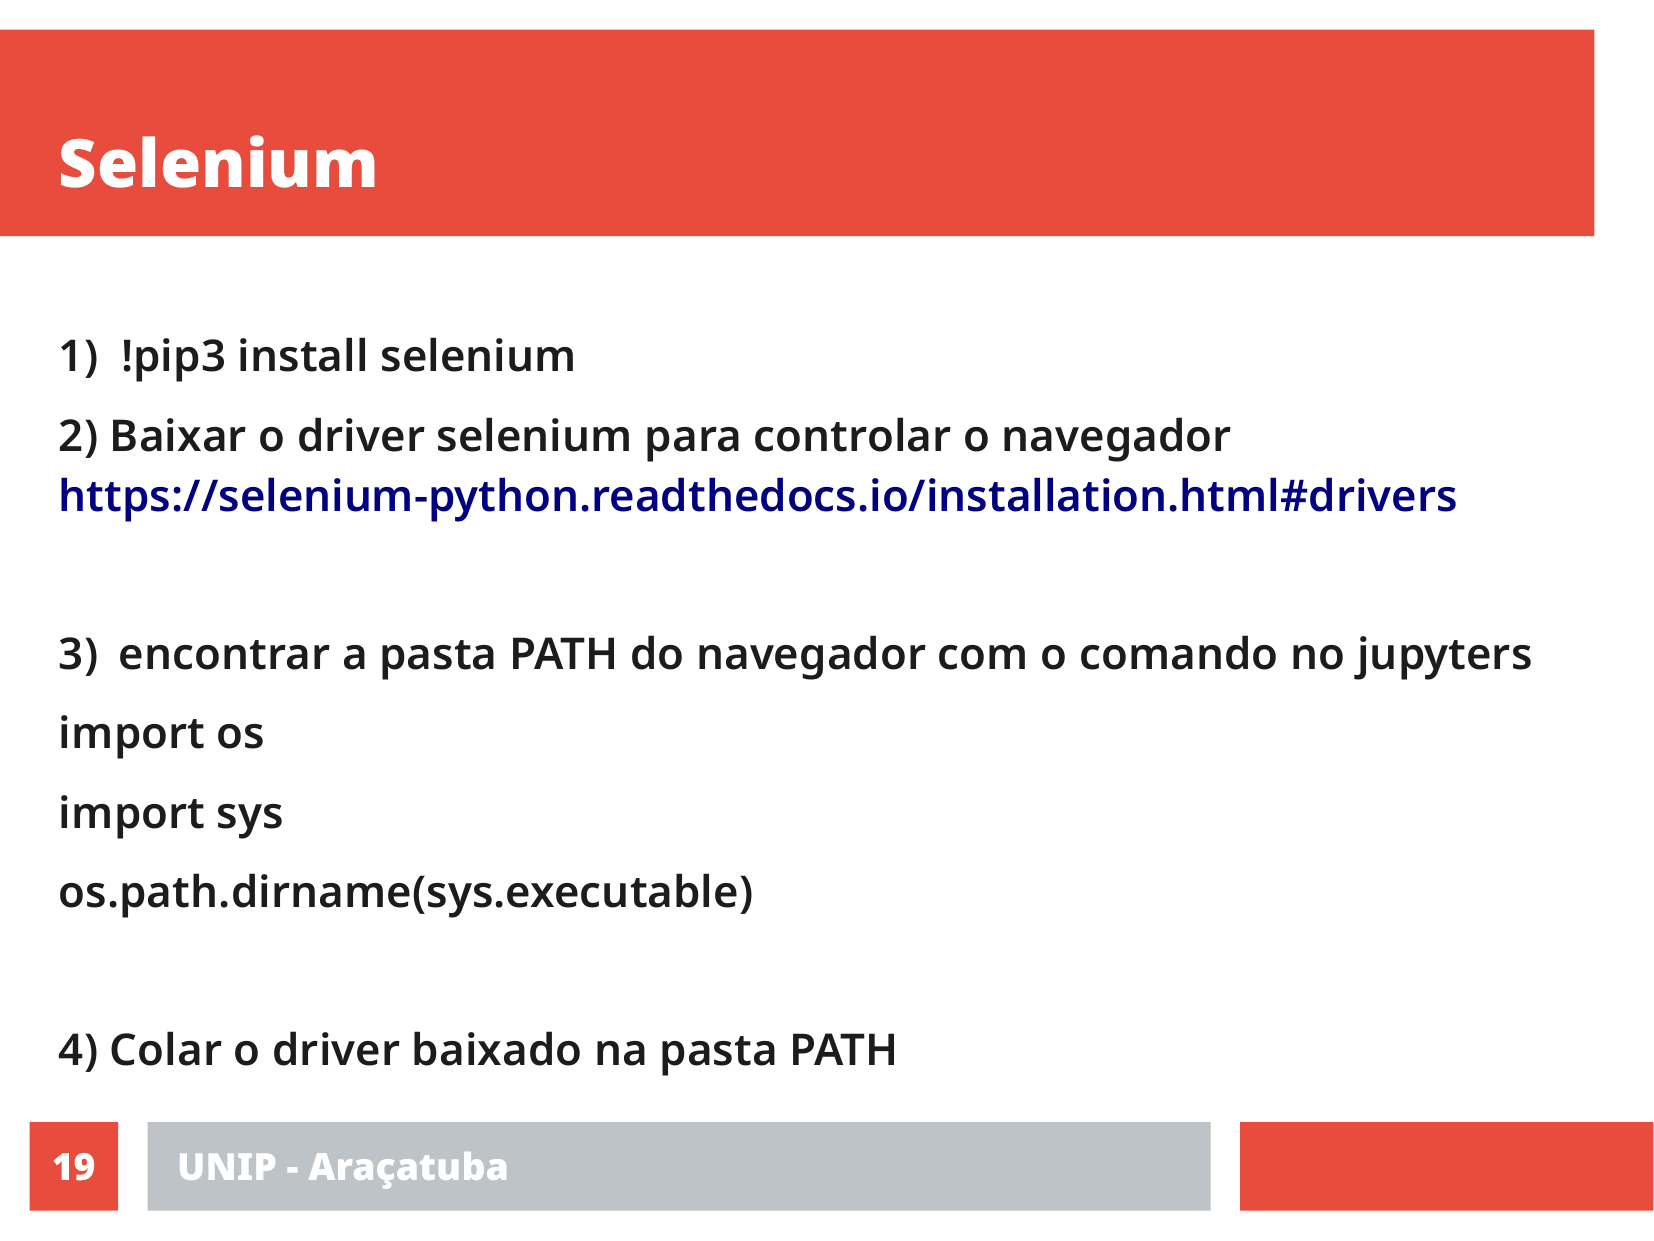

# Selenium
1) !pip3 install selenium
2) Baixar o driver selenium para controlar o navegador https://selenium-python.readthedocs.io/installation.html#drivers
3) 	encontrar a pasta PATH do navegador com o comando no jupyters
import os
import sys
os.path.dirname(sys.executable)
4) Colar o driver baixado na pasta PATH
19
UNIP - Araçatuba